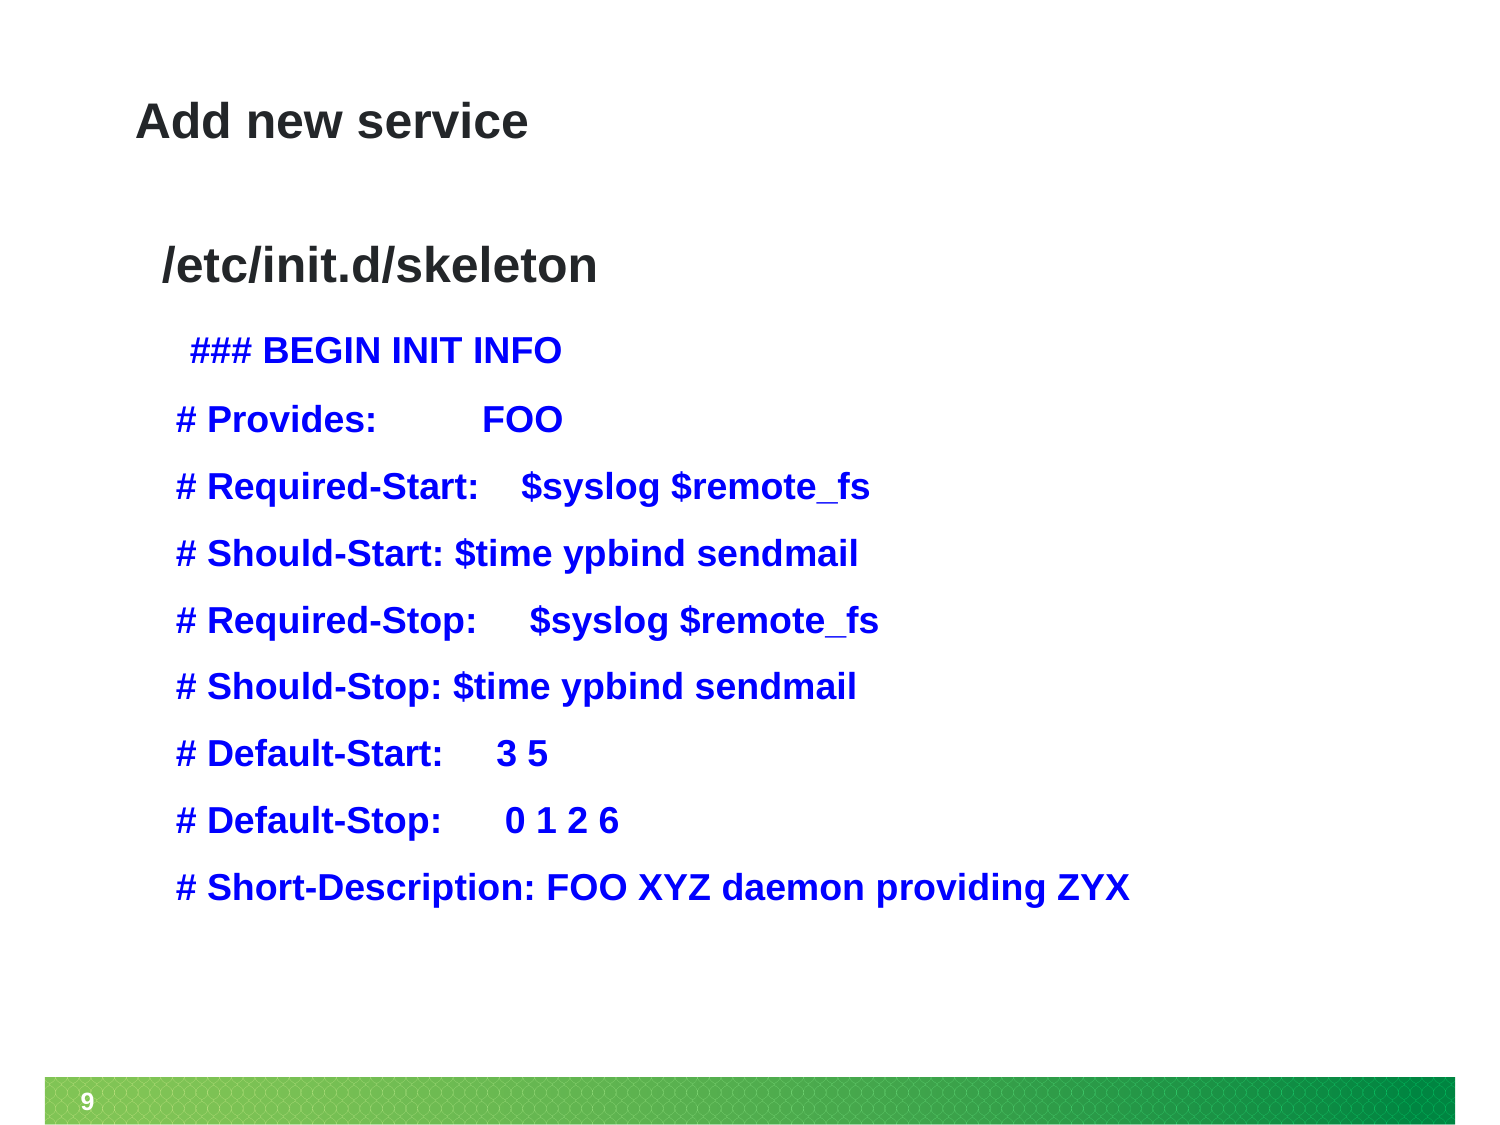

# Add new service
 /etc/init.d/skeleton
 ### BEGIN INIT INFO
 # Provides: FOO
 # Required-Start: $syslog $remote_fs
 # Should-Start: $time ypbind sendmail
 # Required-Stop: $syslog $remote_fs
 # Should-Stop: $time ypbind sendmail
 # Default-Start: 3 5
 # Default-Stop: 0 1 2 6
 # Short-Description: FOO XYZ daemon providing ZYX